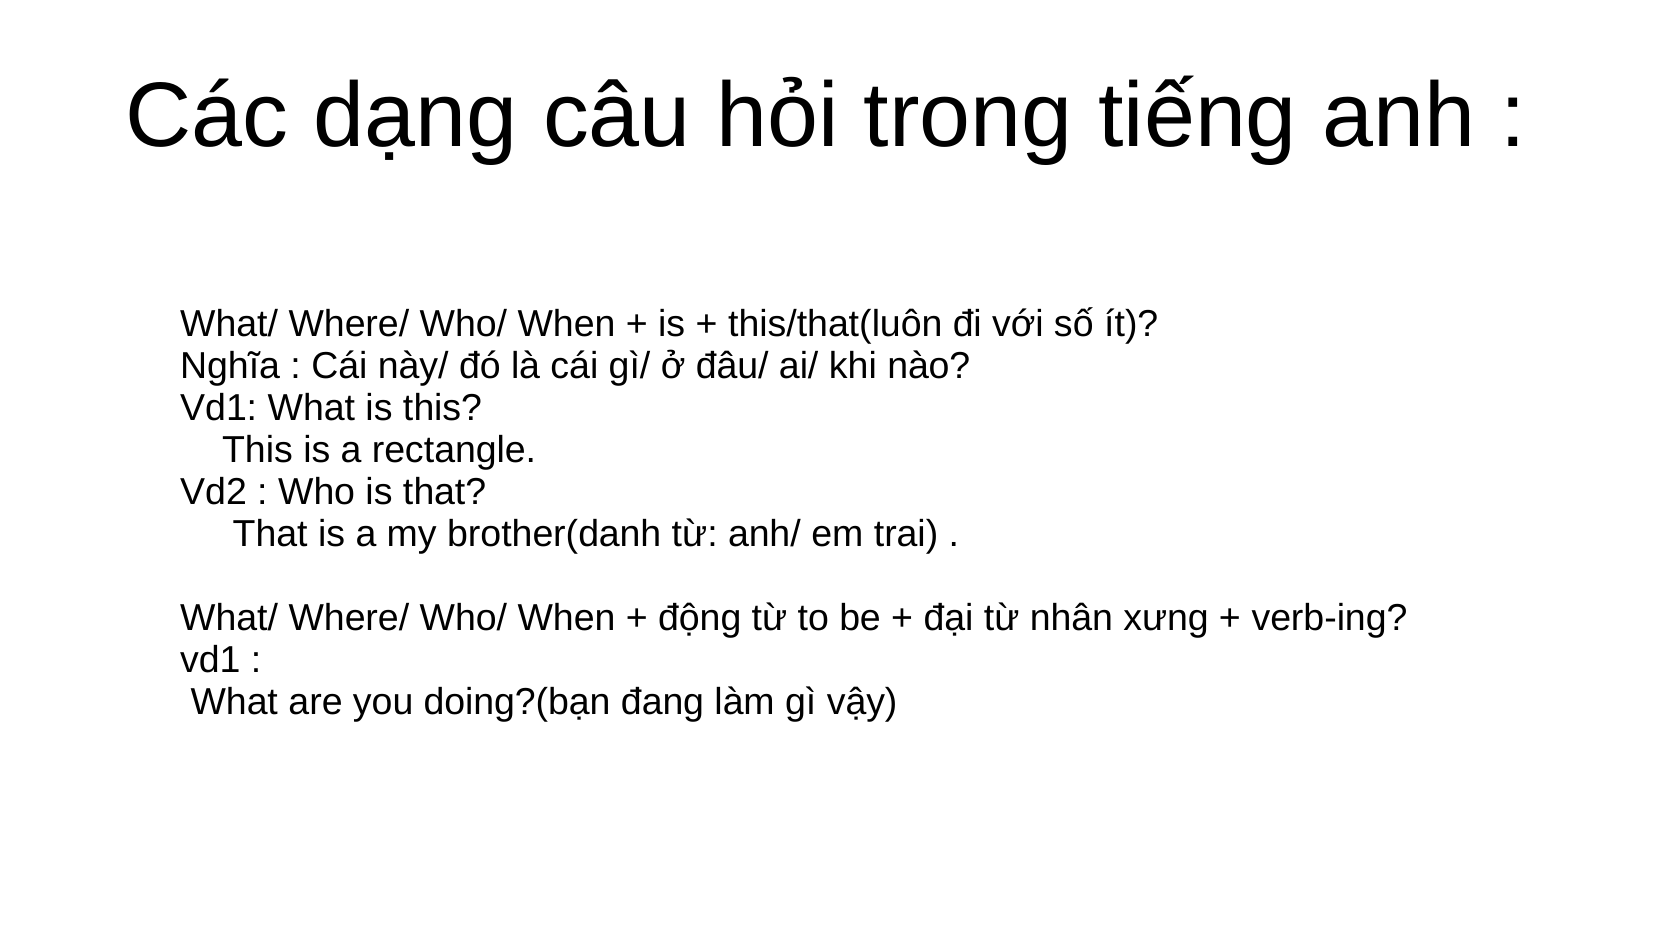

# Các dạng câu hỏi trong tiếng anh :
What/ Where/ Who/ When + is + this/that(luôn đi với số ít)?
Nghĩa : Cái này/ đó là cái gì/ ở đâu/ ai/ khi nào?
Vd1: What is this?
 This is a rectangle.
Vd2 : Who is that?
 That is a my brother(danh từ: anh/ em trai) .
What/ Where/ Who/ When + động từ to be + đại từ nhân xưng + verb-ing?
vd1 :
 What are you doing?(bạn đang làm gì vậy)